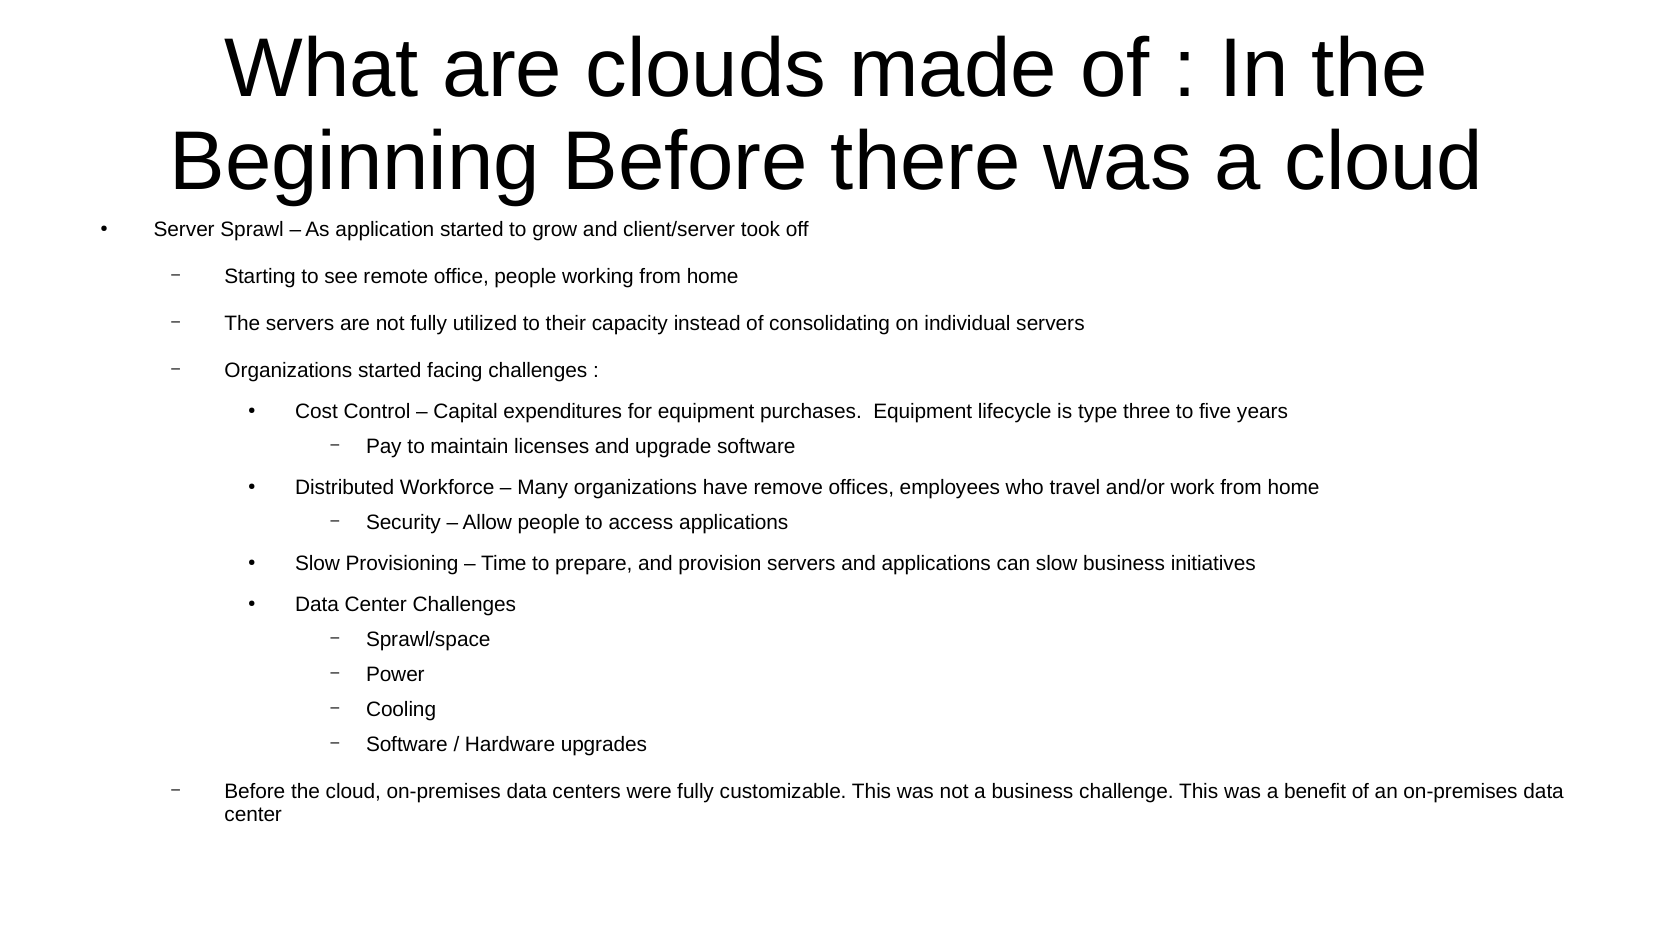

# What are clouds made of : In the Beginning Before there was a cloud
Server Sprawl – As application started to grow and client/server took off
Starting to see remote office, people working from home
The servers are not fully utilized to their capacity instead of consolidating on individual servers
Organizations started facing challenges :
Cost Control – Capital expenditures for equipment purchases. Equipment lifecycle is type three to five years
Pay to maintain licenses and upgrade software
Distributed Workforce – Many organizations have remove offices, employees who travel and/or work from home
Security – Allow people to access applications
Slow Provisioning – Time to prepare, and provision servers and applications can slow business initiatives
Data Center Challenges
Sprawl/space
Power
Cooling
Software / Hardware upgrades
Before the cloud, on-premises data centers were fully customizable. This was not a business challenge. This was a benefit of an on-premises data center